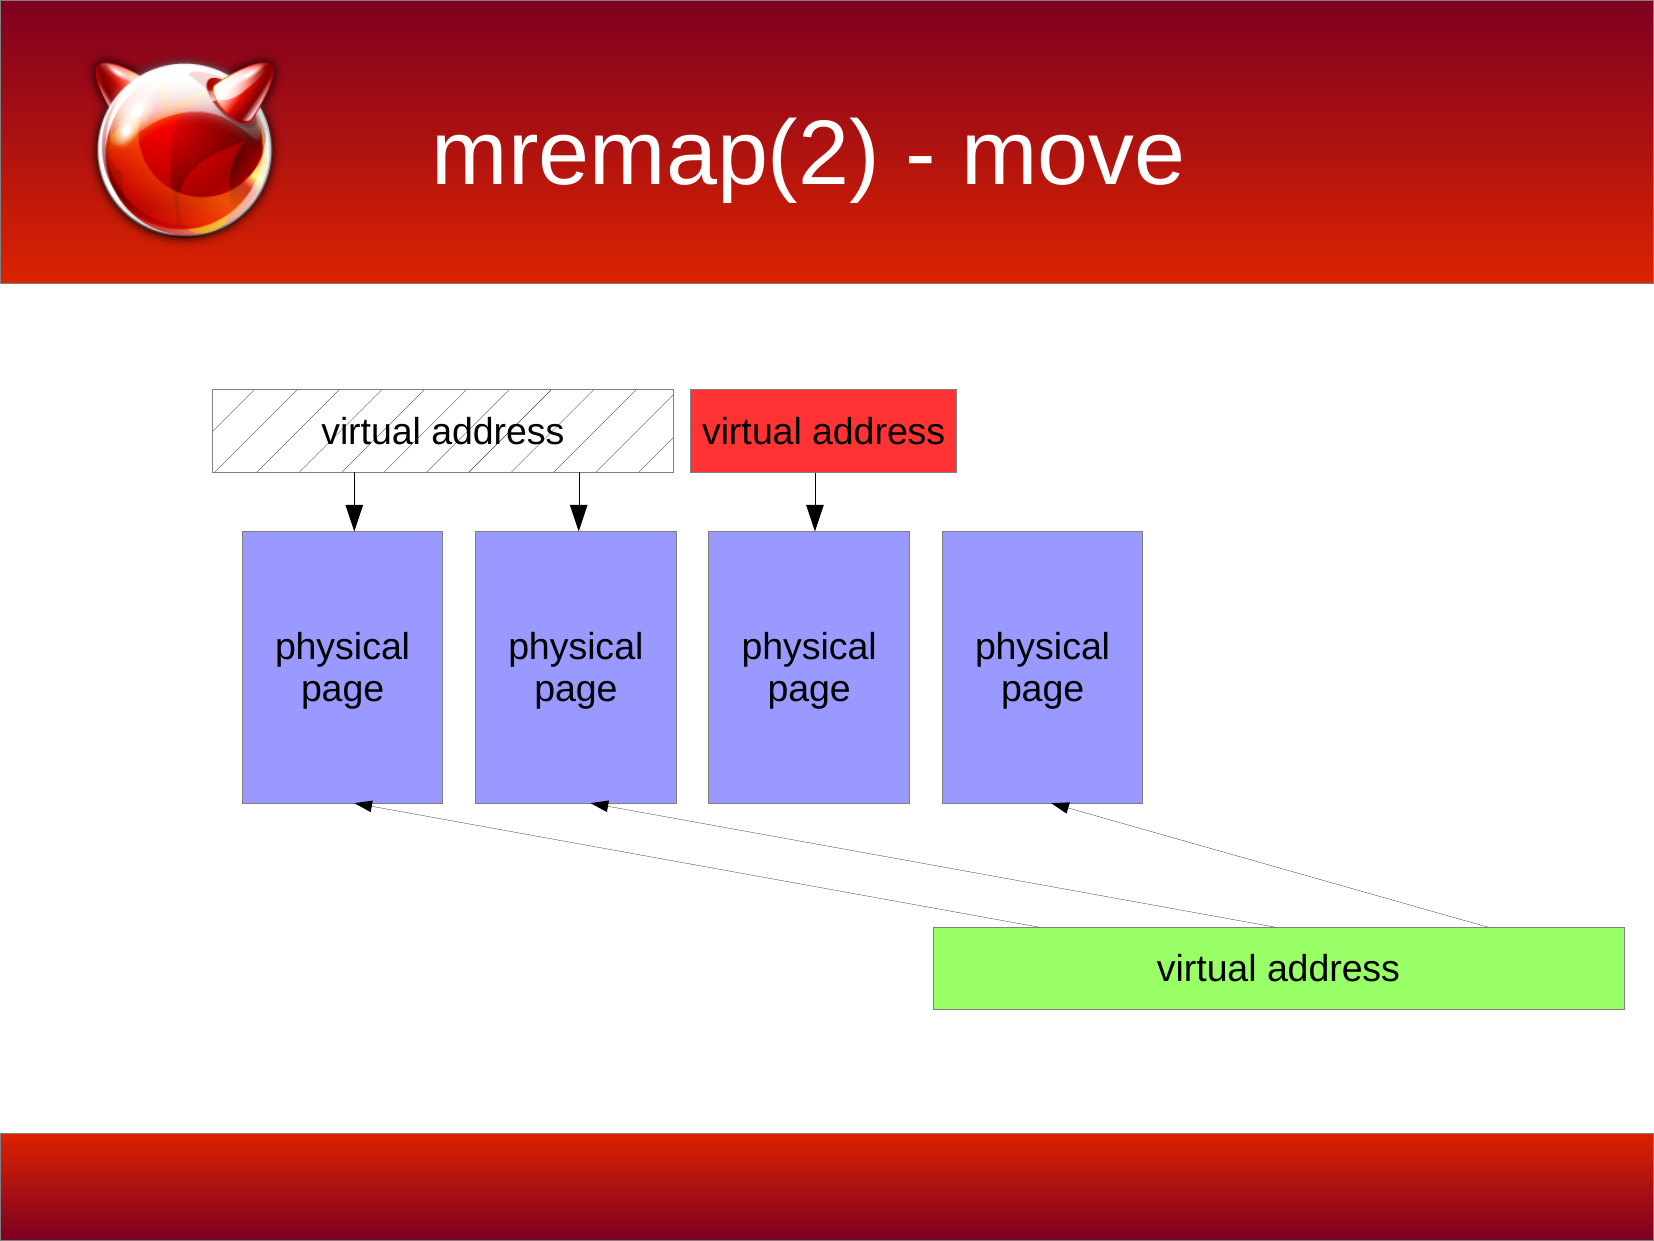

# mremap(2) - move
virtual address
virtual address
physical
page
physical
page
physical
page
physical
page
virtual address